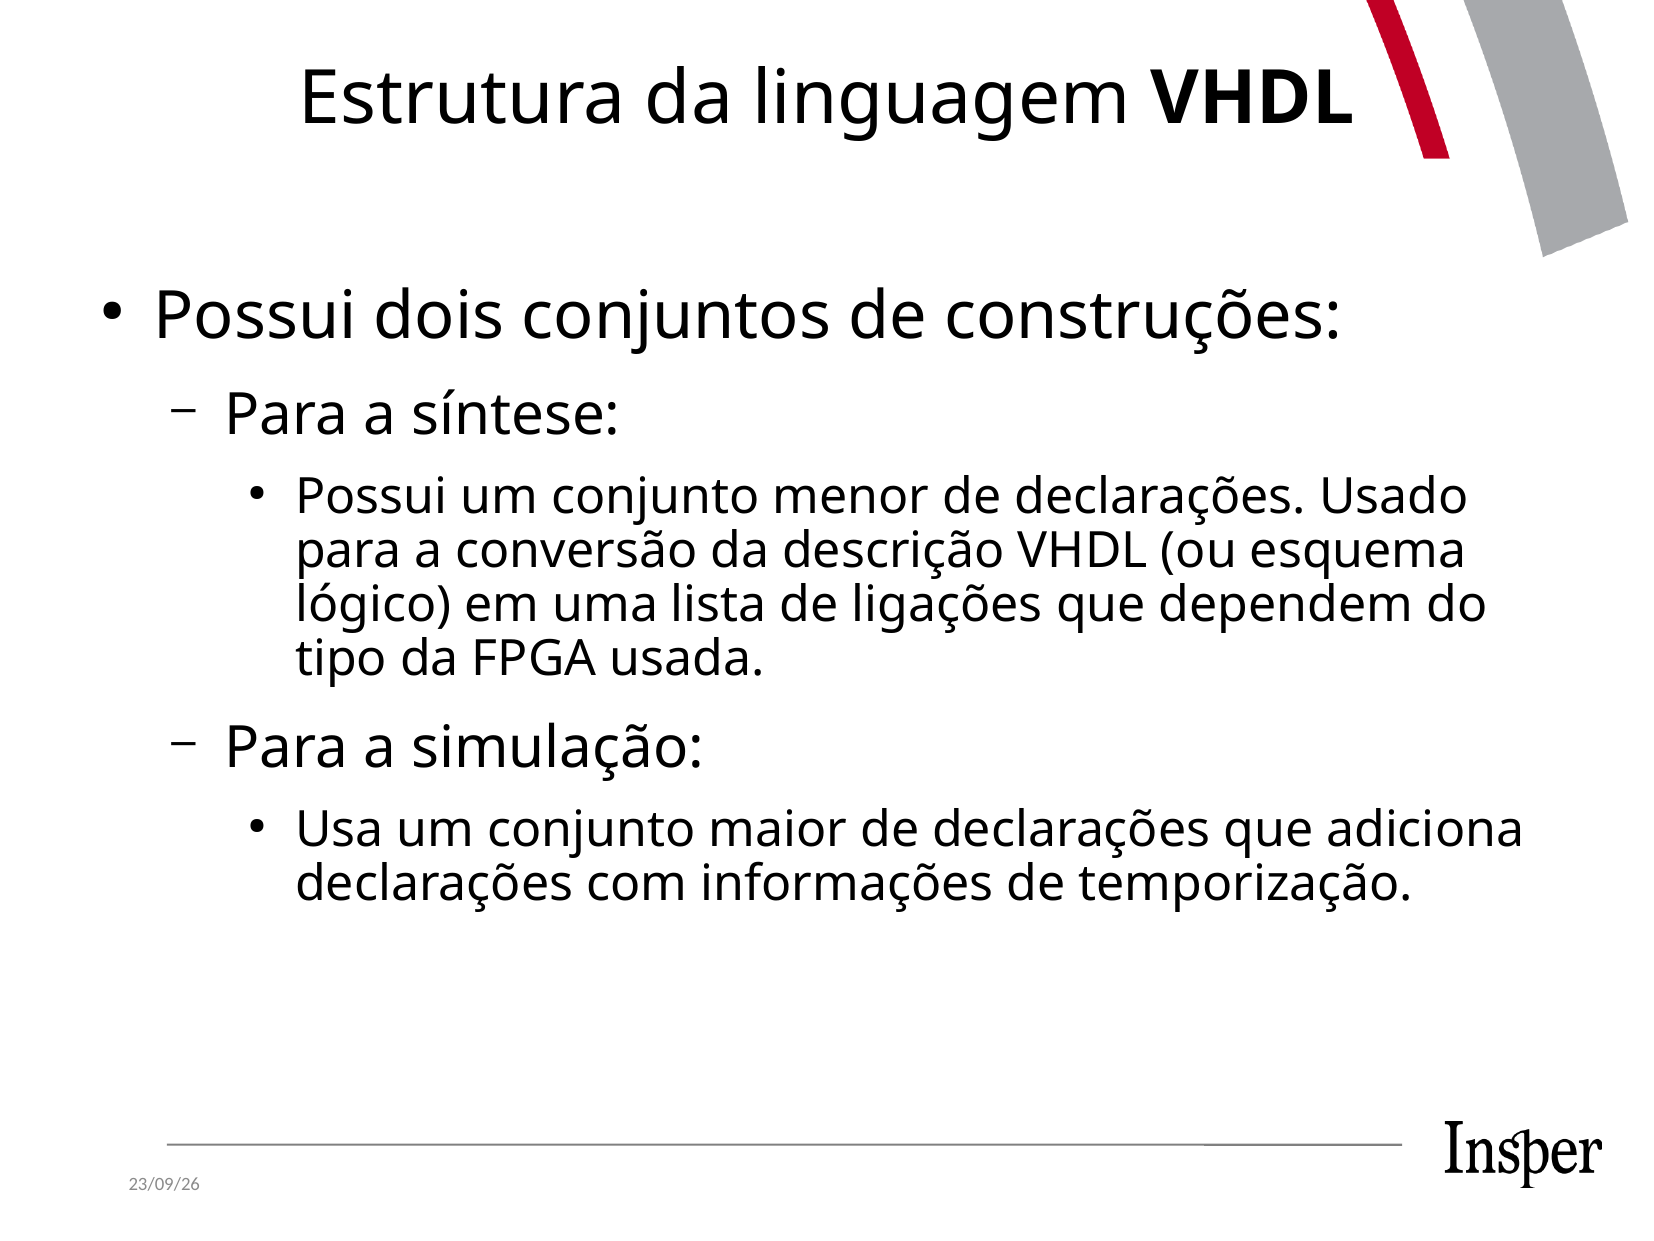

# Estrutura da linguagem VHDL
Possui dois conjuntos de construções:
Para a síntese:
Possui um conjunto menor de declarações. Usado para a conversão da descrição VHDL (ou esquema lógico) em uma lista de ligações que dependem do tipo da FPGA usada.
Para a simulação:
Usa um conjunto maior de declarações que adiciona declarações com informações de temporização.